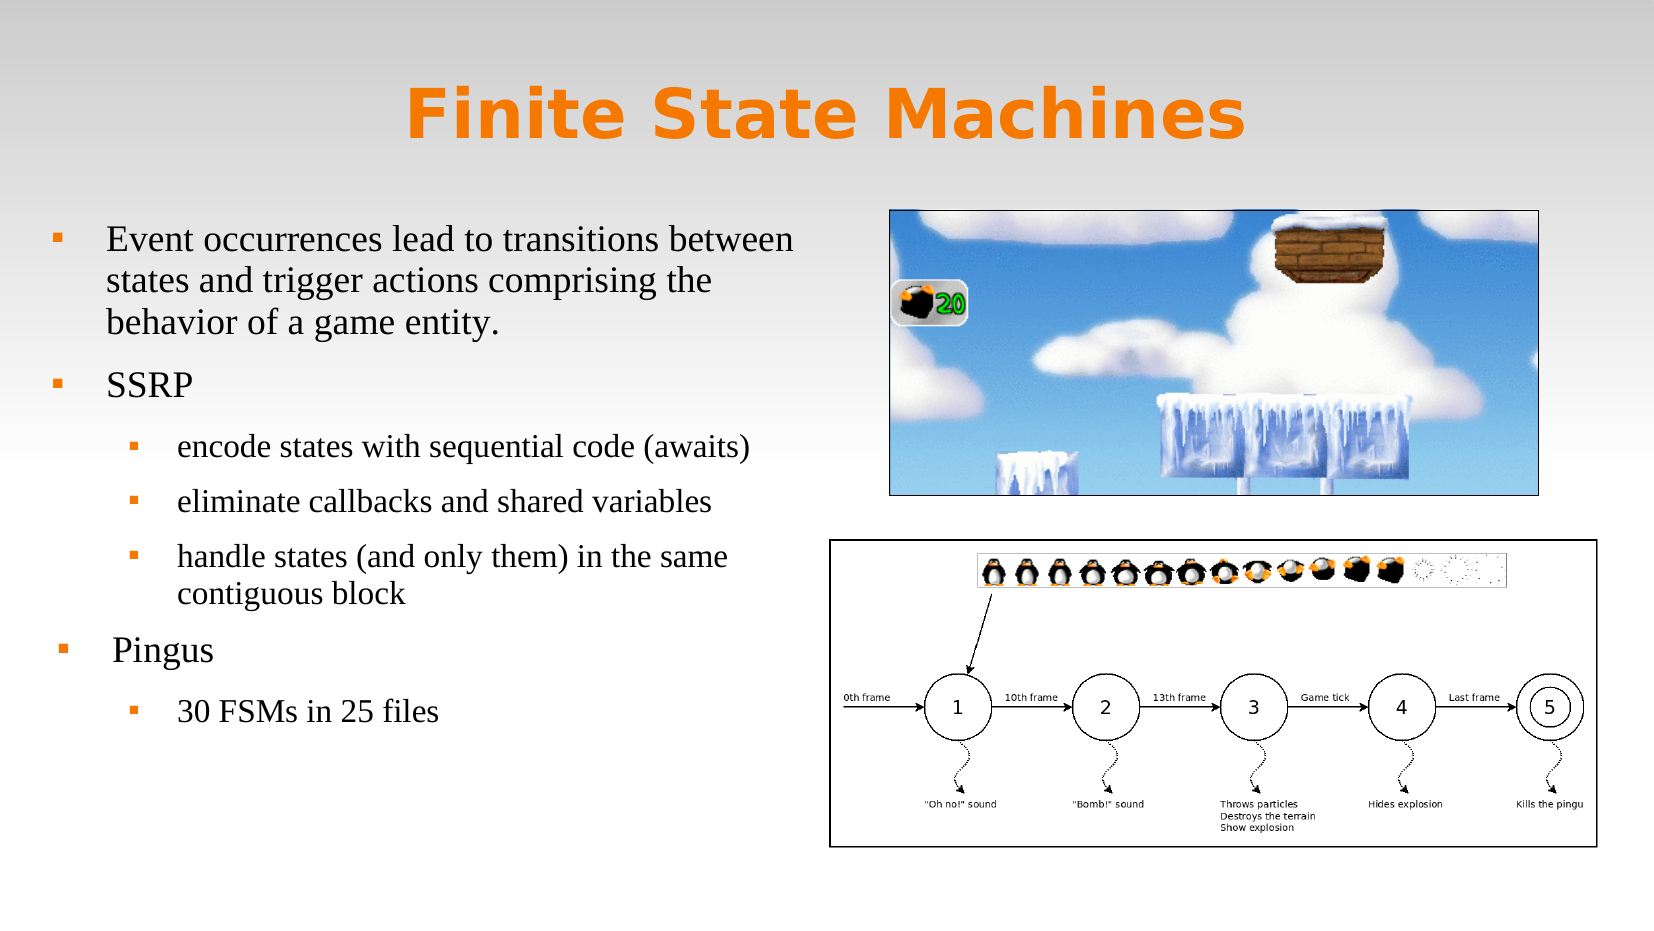

# Finite State Machines
Event occurrences lead to transitions between states and trigger actions comprising the behavior of a game entity.
SSRP
encode states with sequential code (awaits)
eliminate callbacks and shared variables
handle states (and only them) in the same contiguous block
Pingus
30 FSMs in 25 files